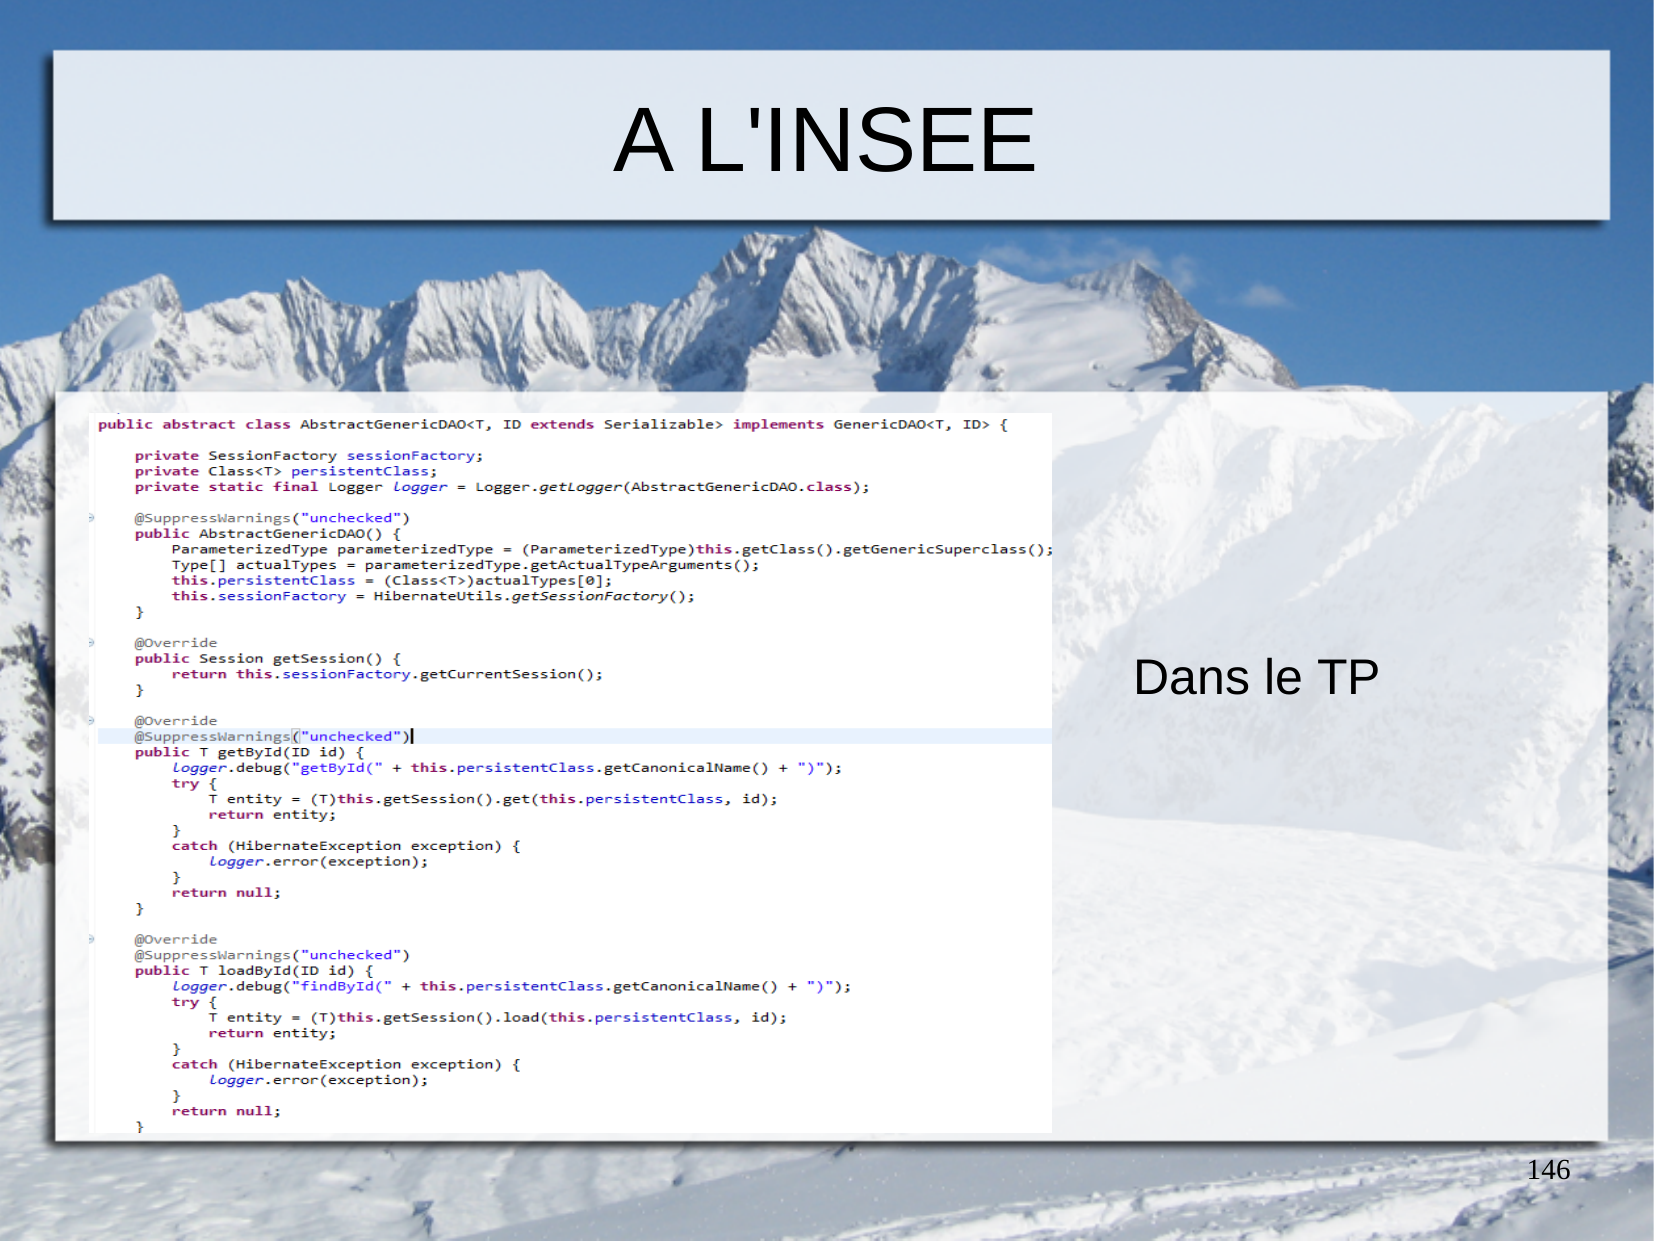

# A L'INSEE
Dans le TP
146